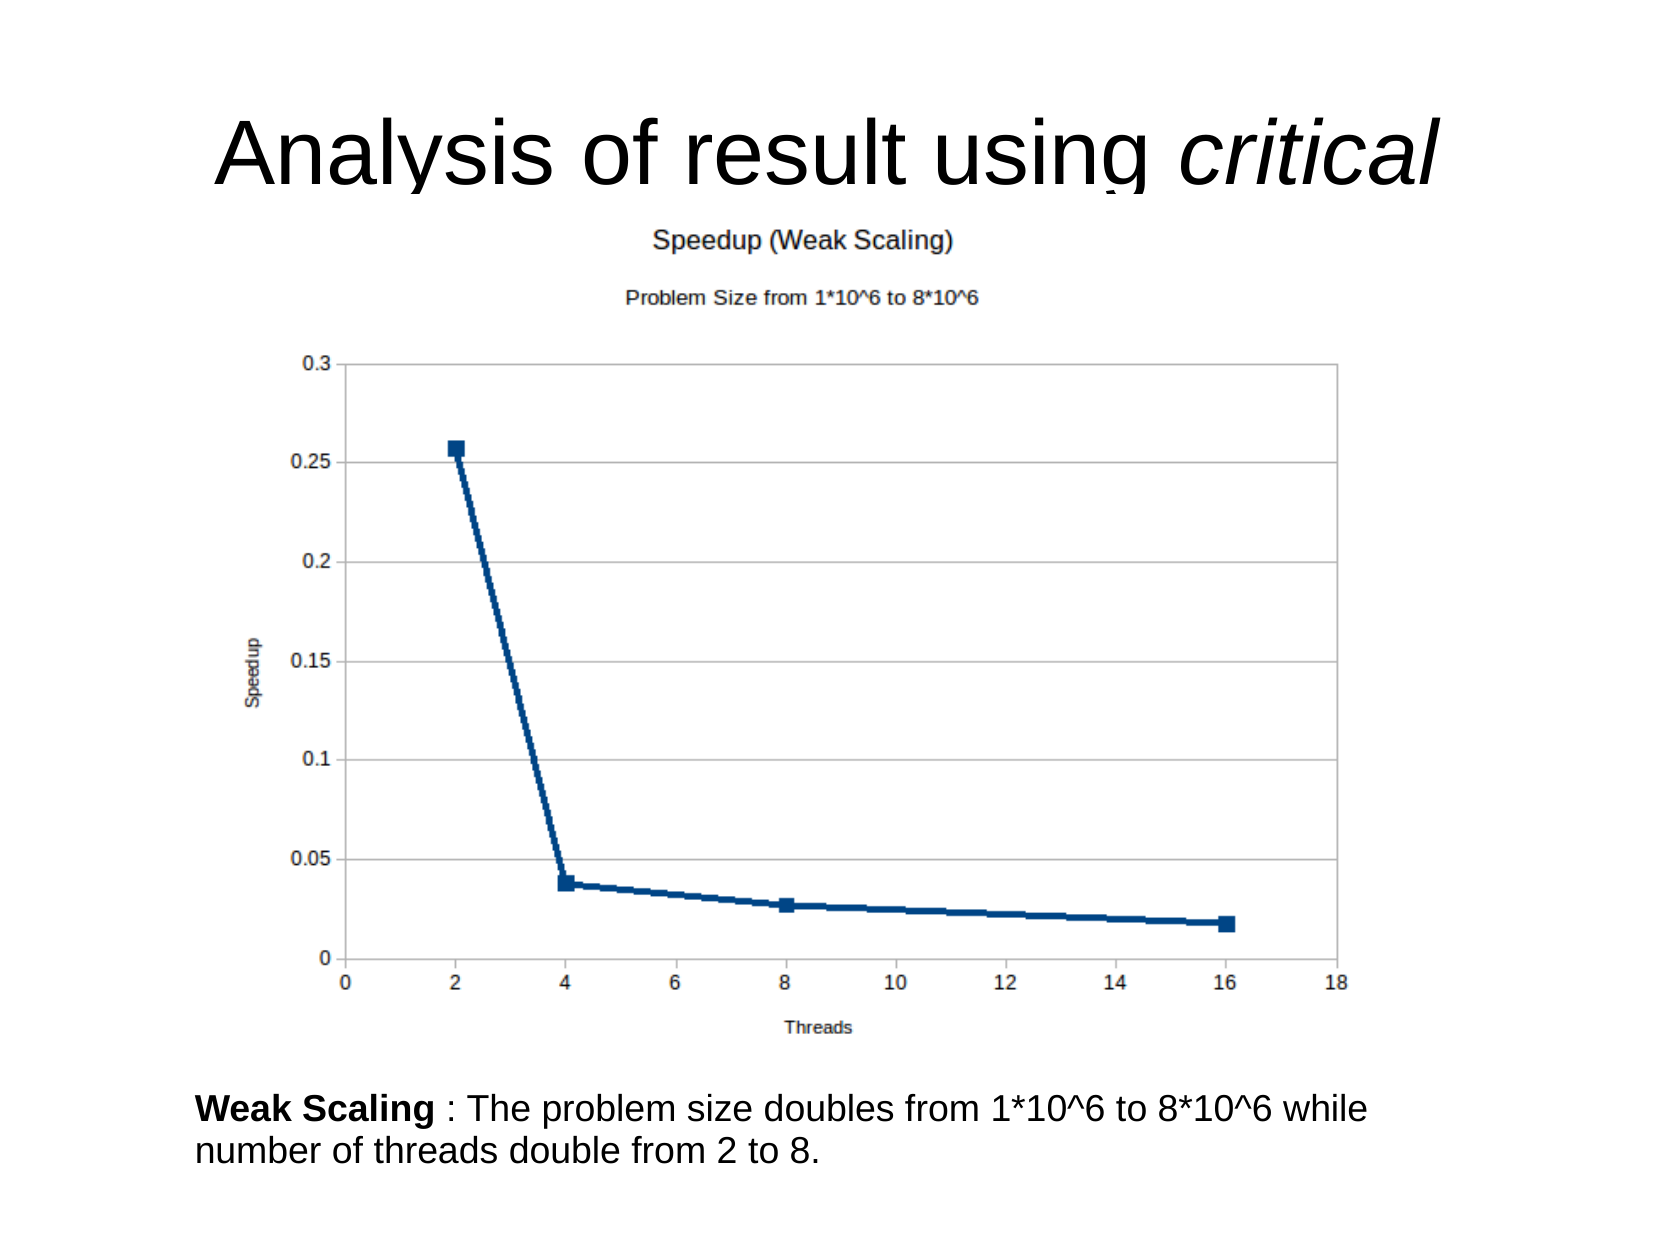

# Analysis of result using critical
Weak Scaling : The problem size doubles from 1*10^6 to 8*10^6 while number of threads double from 2 to 8.